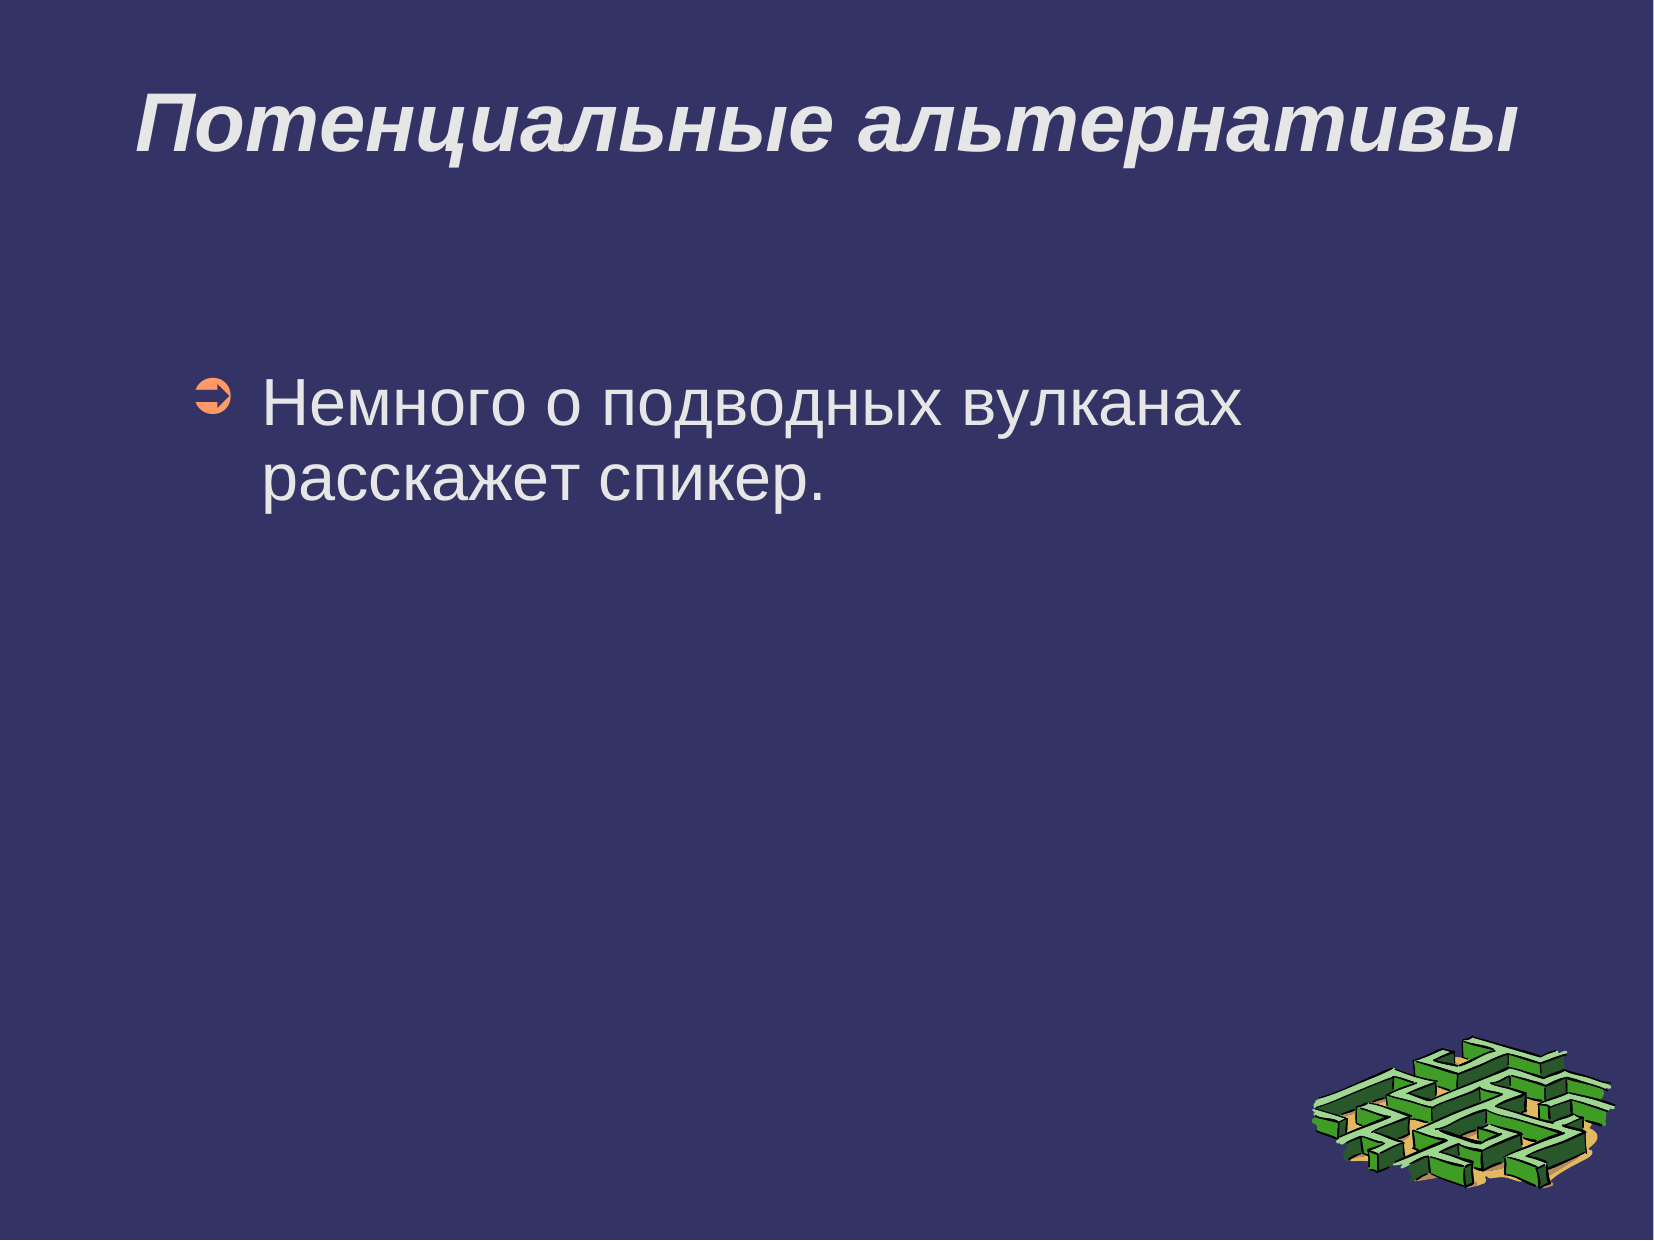

# Потенциальные альтернативы
Немного о подводных вулканах расскажет спикер.